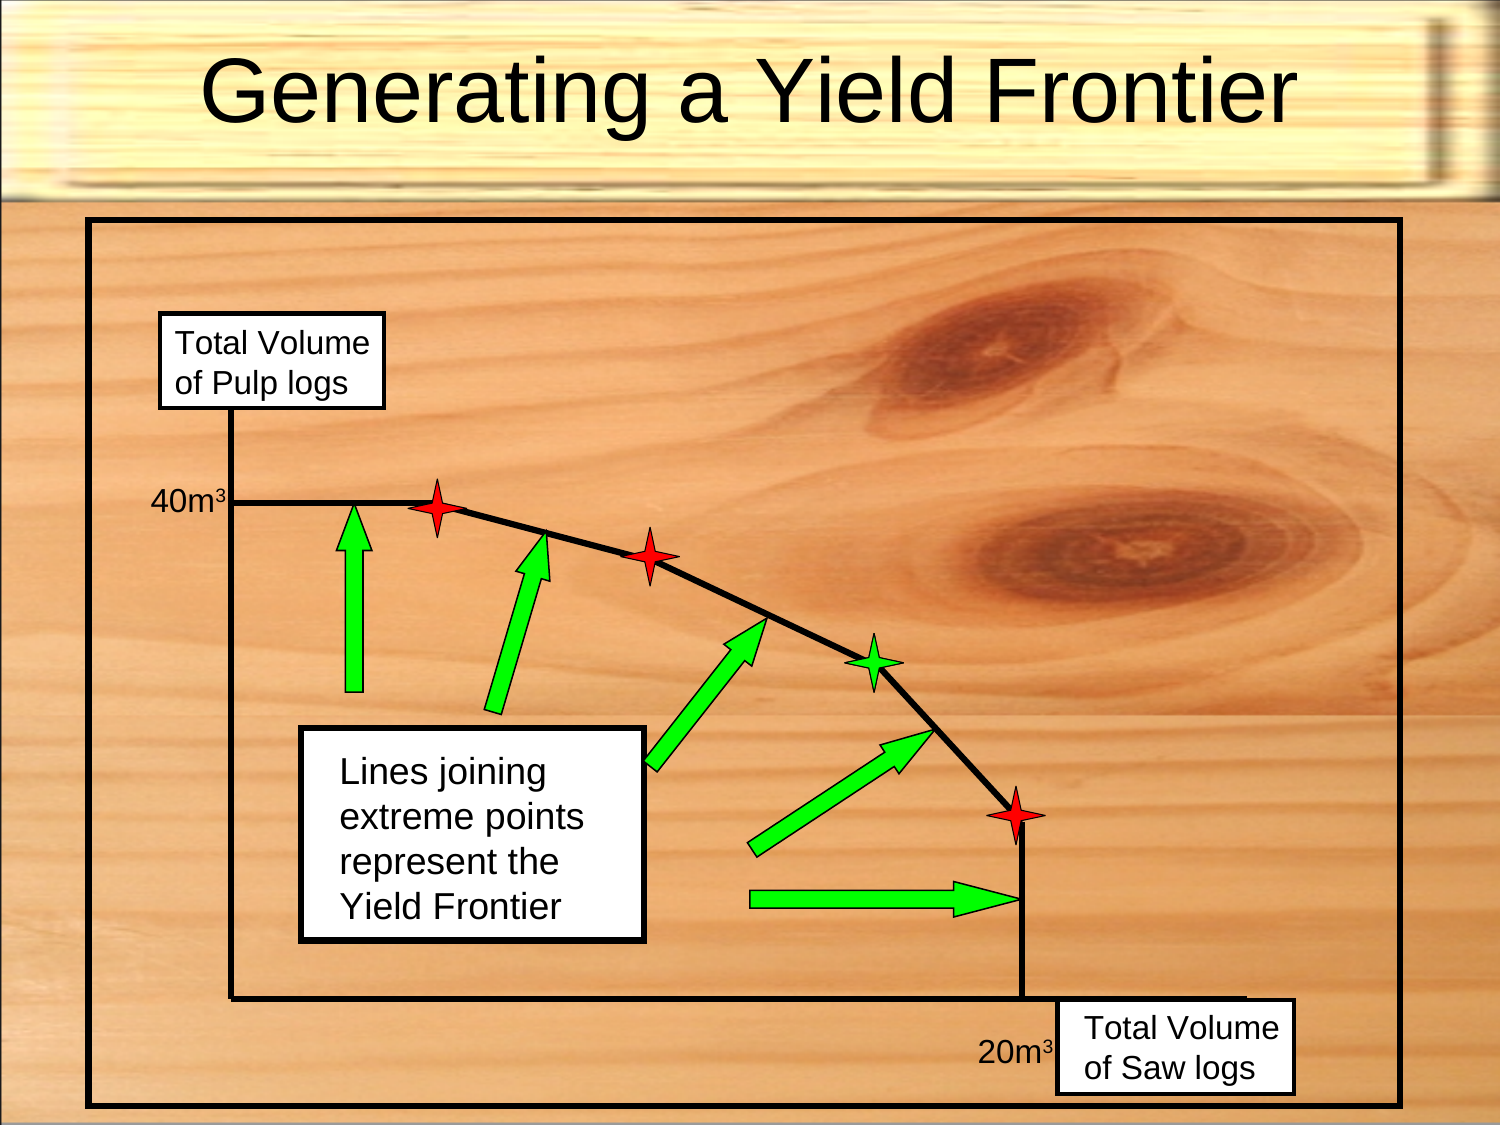

# Generating a Yield Frontier
Total Volume of Pulp logs
40m3
Lines joining extreme points represent the Yield Frontier
Total Volume of Saw logs
20m3